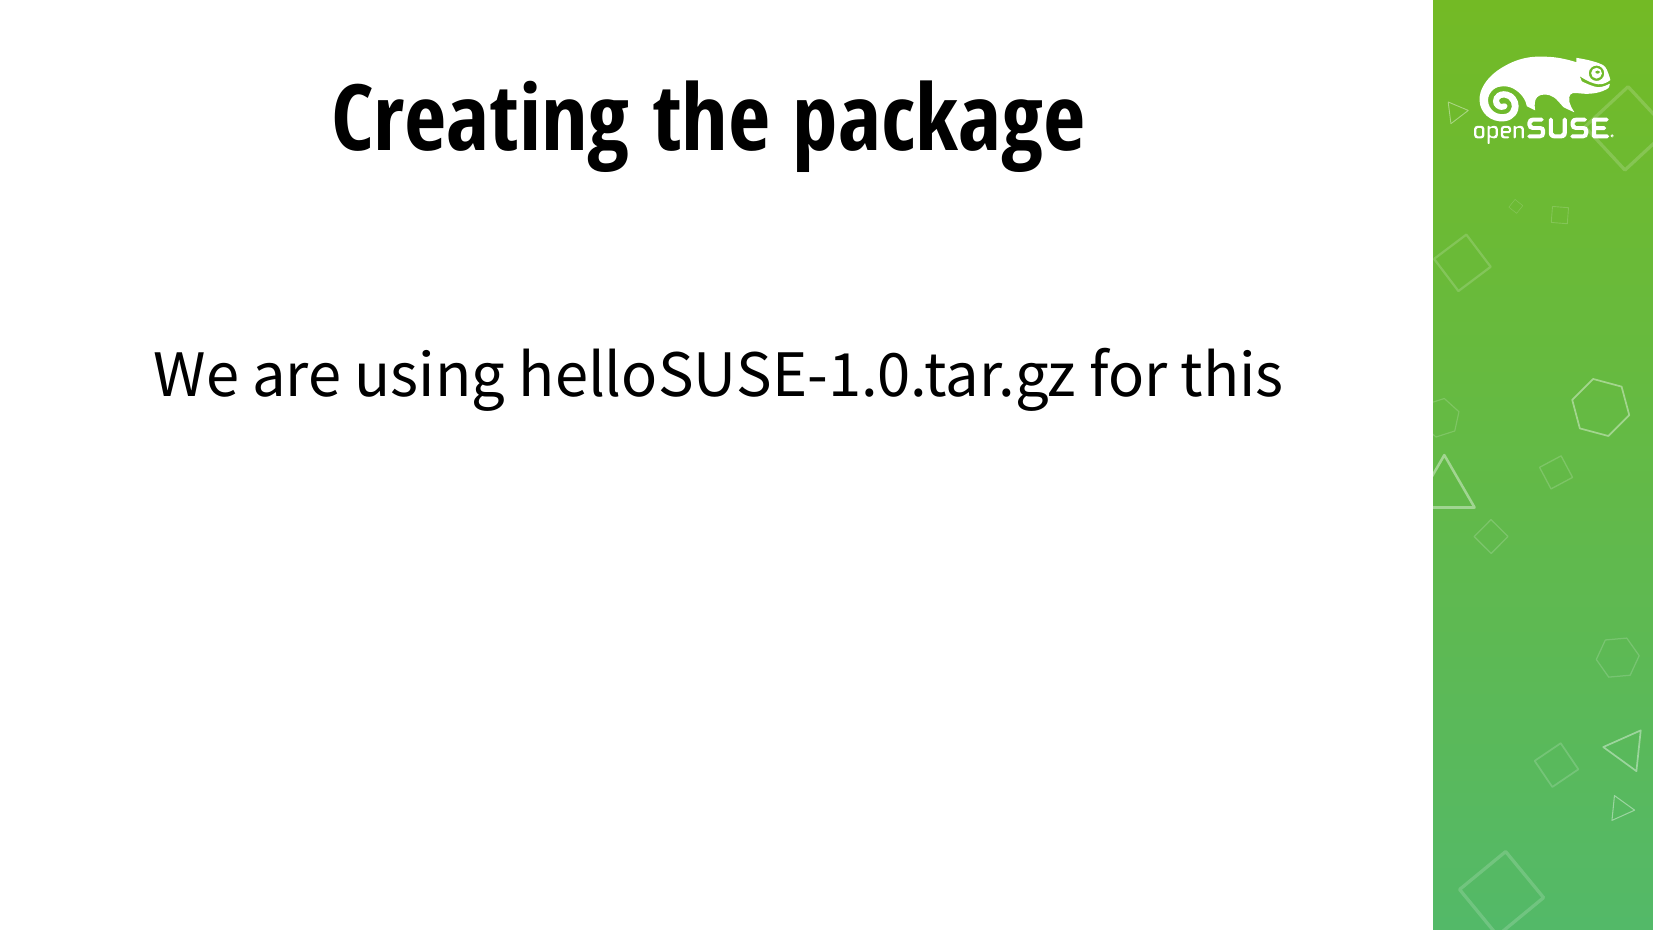

# Creating the package
We are using helloSUSE-1.0.tar.gz for this